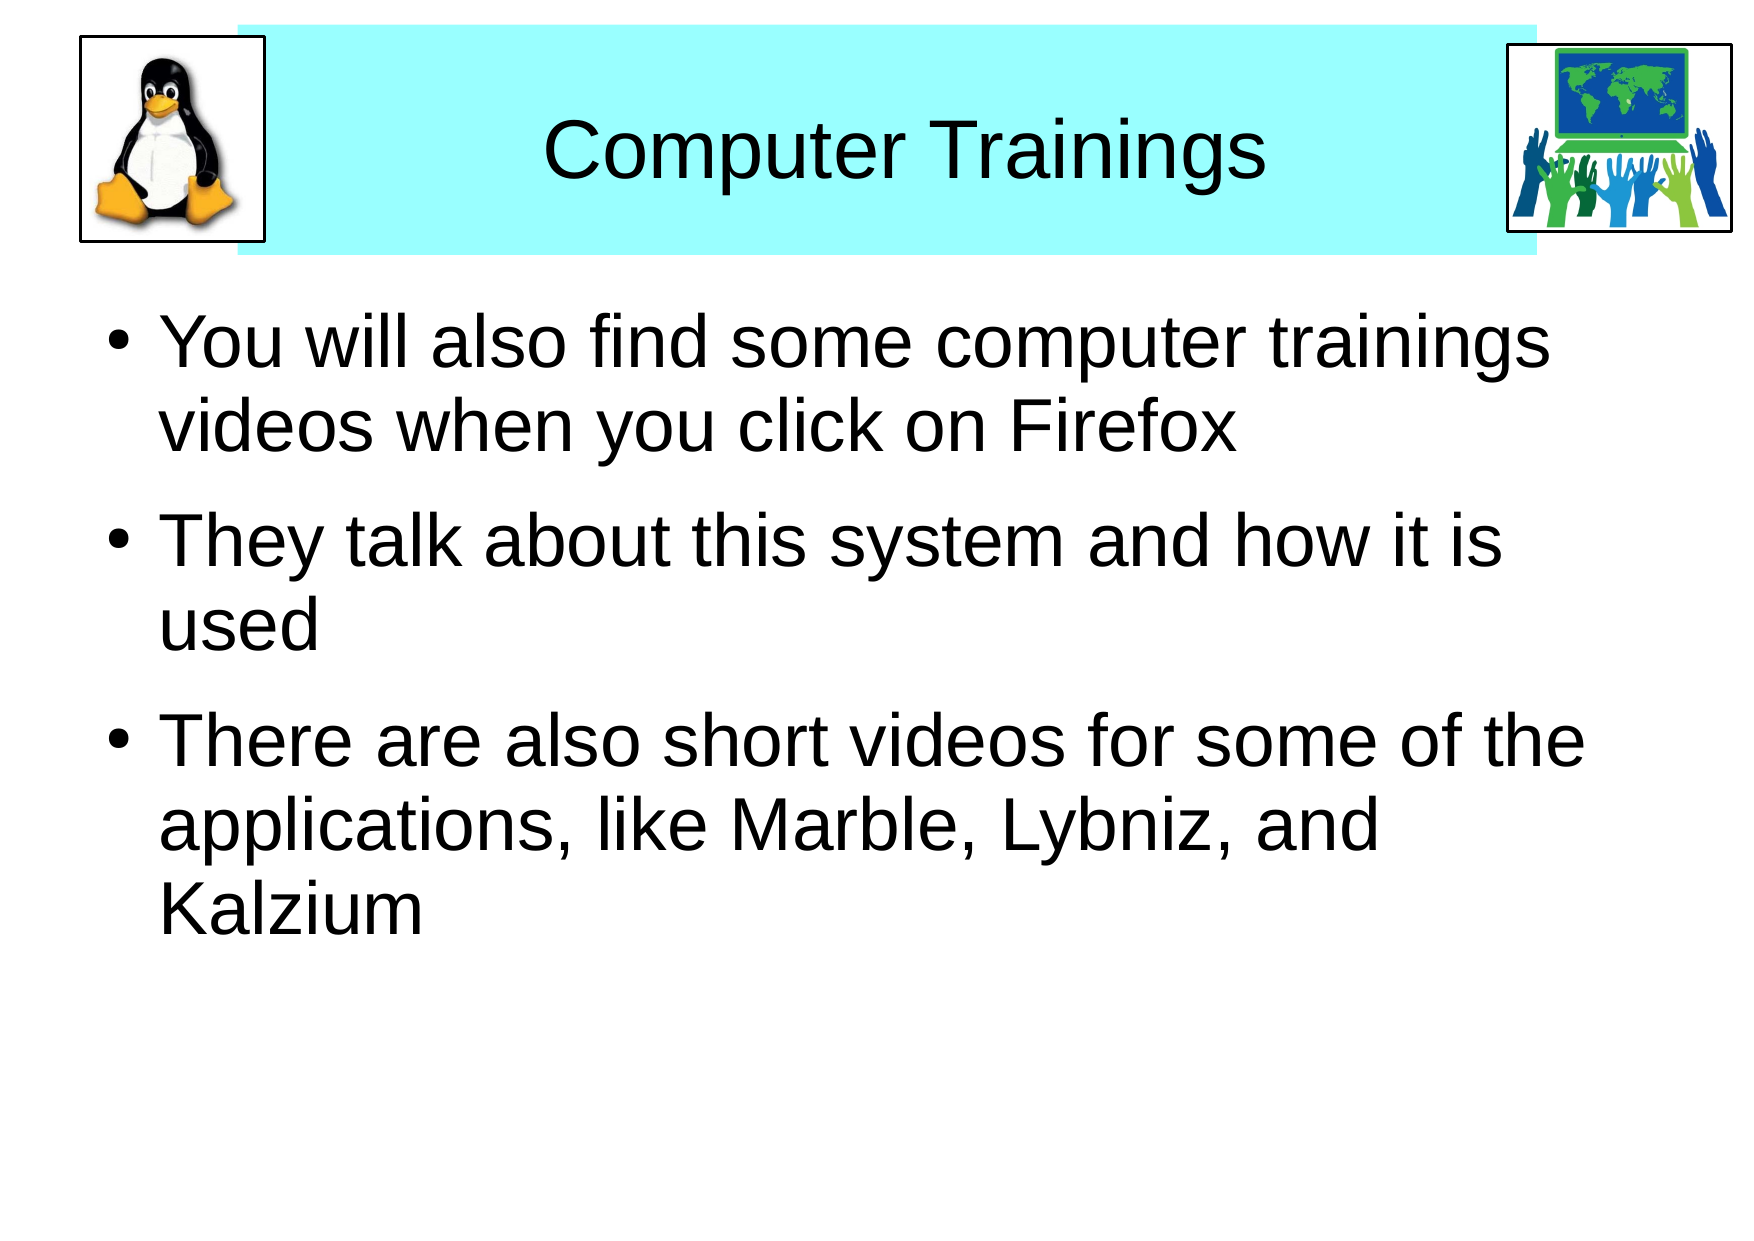

# Computer Trainings
You will also find some computer trainings videos when you click on Firefox
They talk about this system and how it is used
There are also short videos for some of the applications, like Marble, Lybniz, and Kalzium